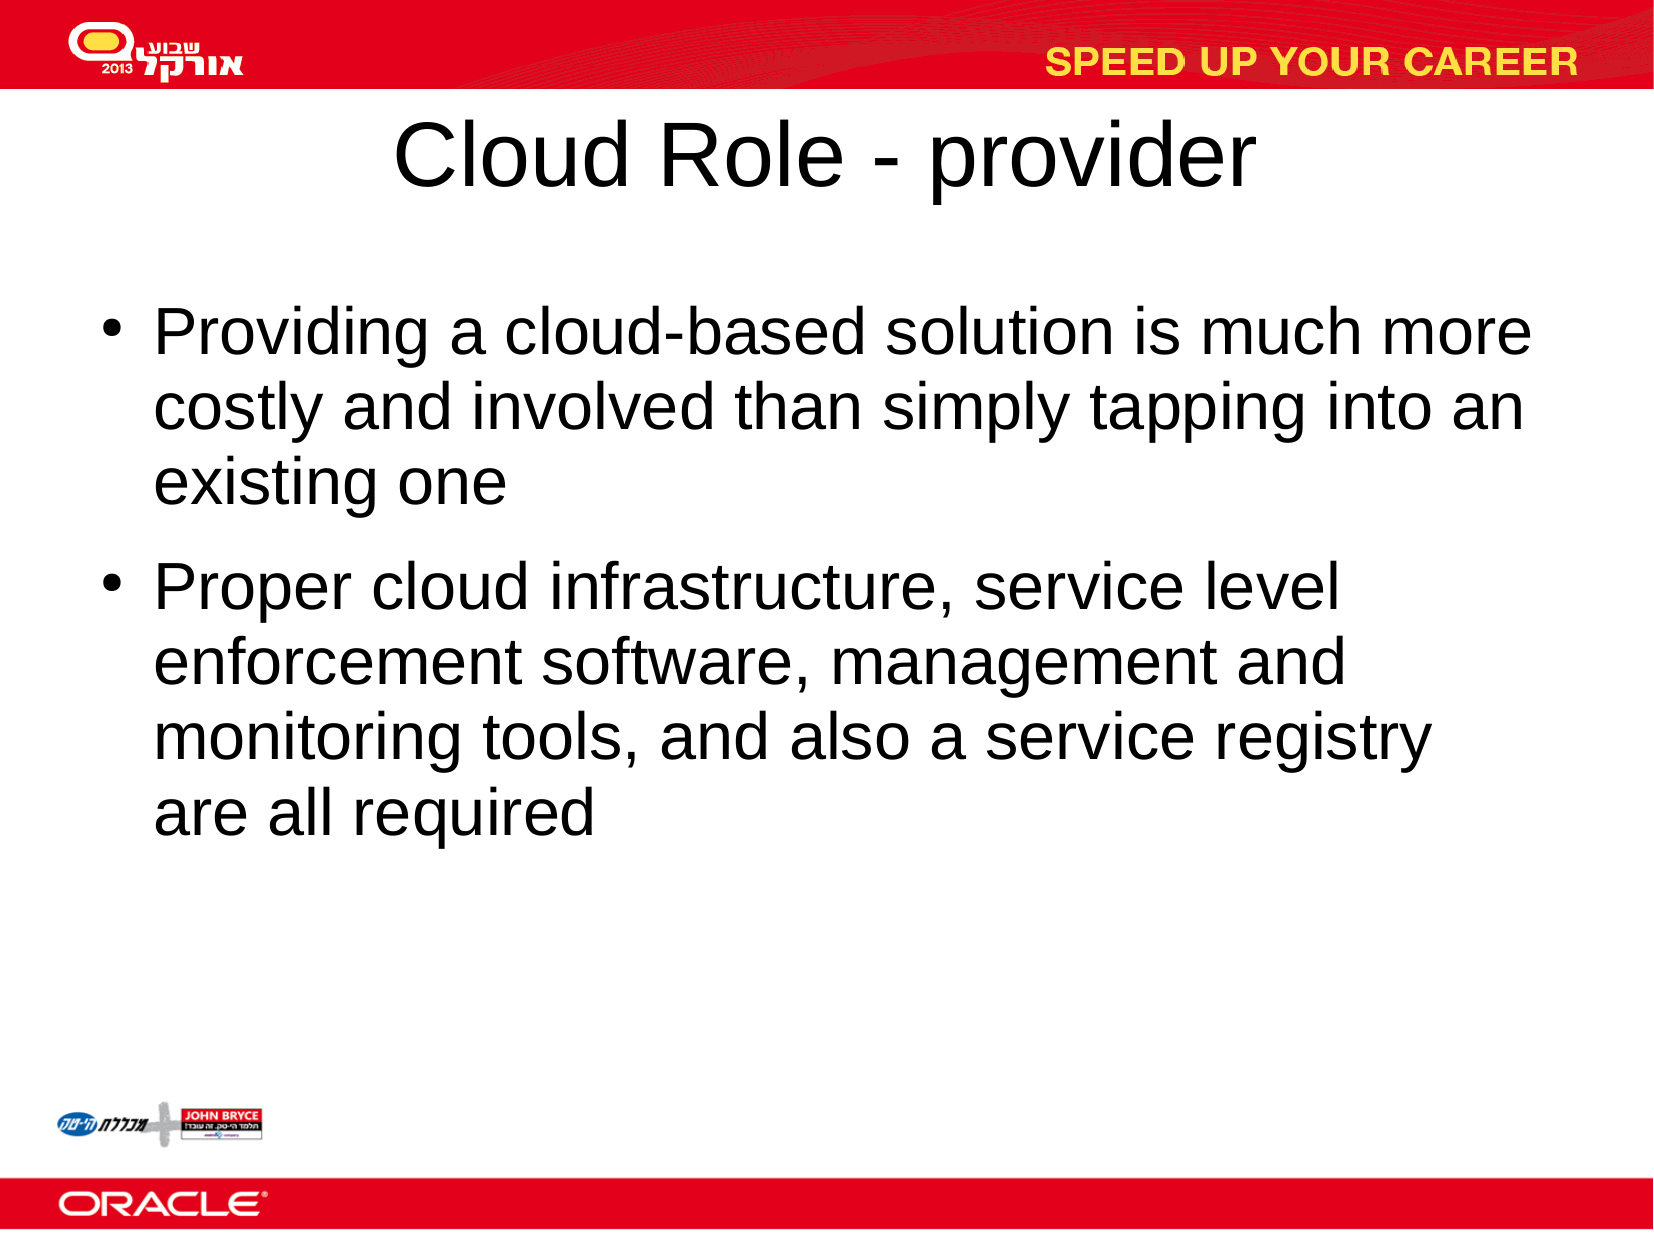

# Cloud Role - provider
Providing a cloud-based solution is much more costly and involved than simply tapping into an existing one
Proper cloud infrastructure, service level enforcement software, management and monitoring tools, and also a service registry are all required